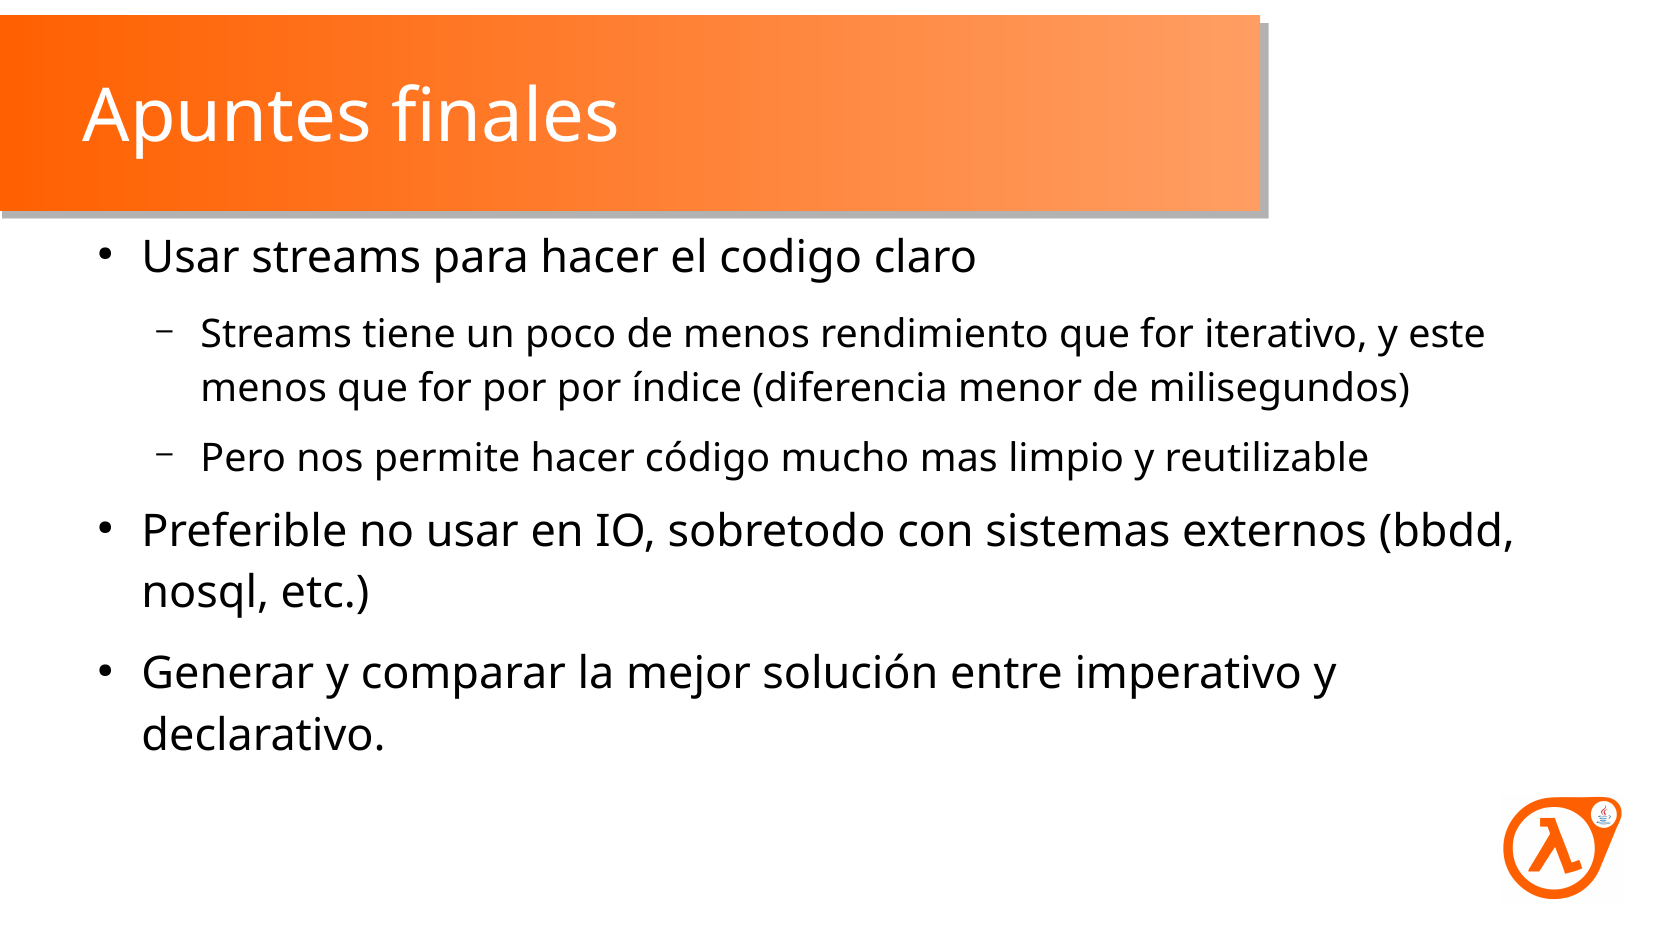

# Apuntes finales
Usar streams para hacer el codigo claro
Streams tiene un poco de menos rendimiento que for iterativo, y este menos que for por por índice (diferencia menor de milisegundos)
Pero nos permite hacer código mucho mas limpio y reutilizable
Preferible no usar en IO, sobretodo con sistemas externos (bbdd, nosql, etc.)
Generar y comparar la mejor solución entre imperativo y declarativo.